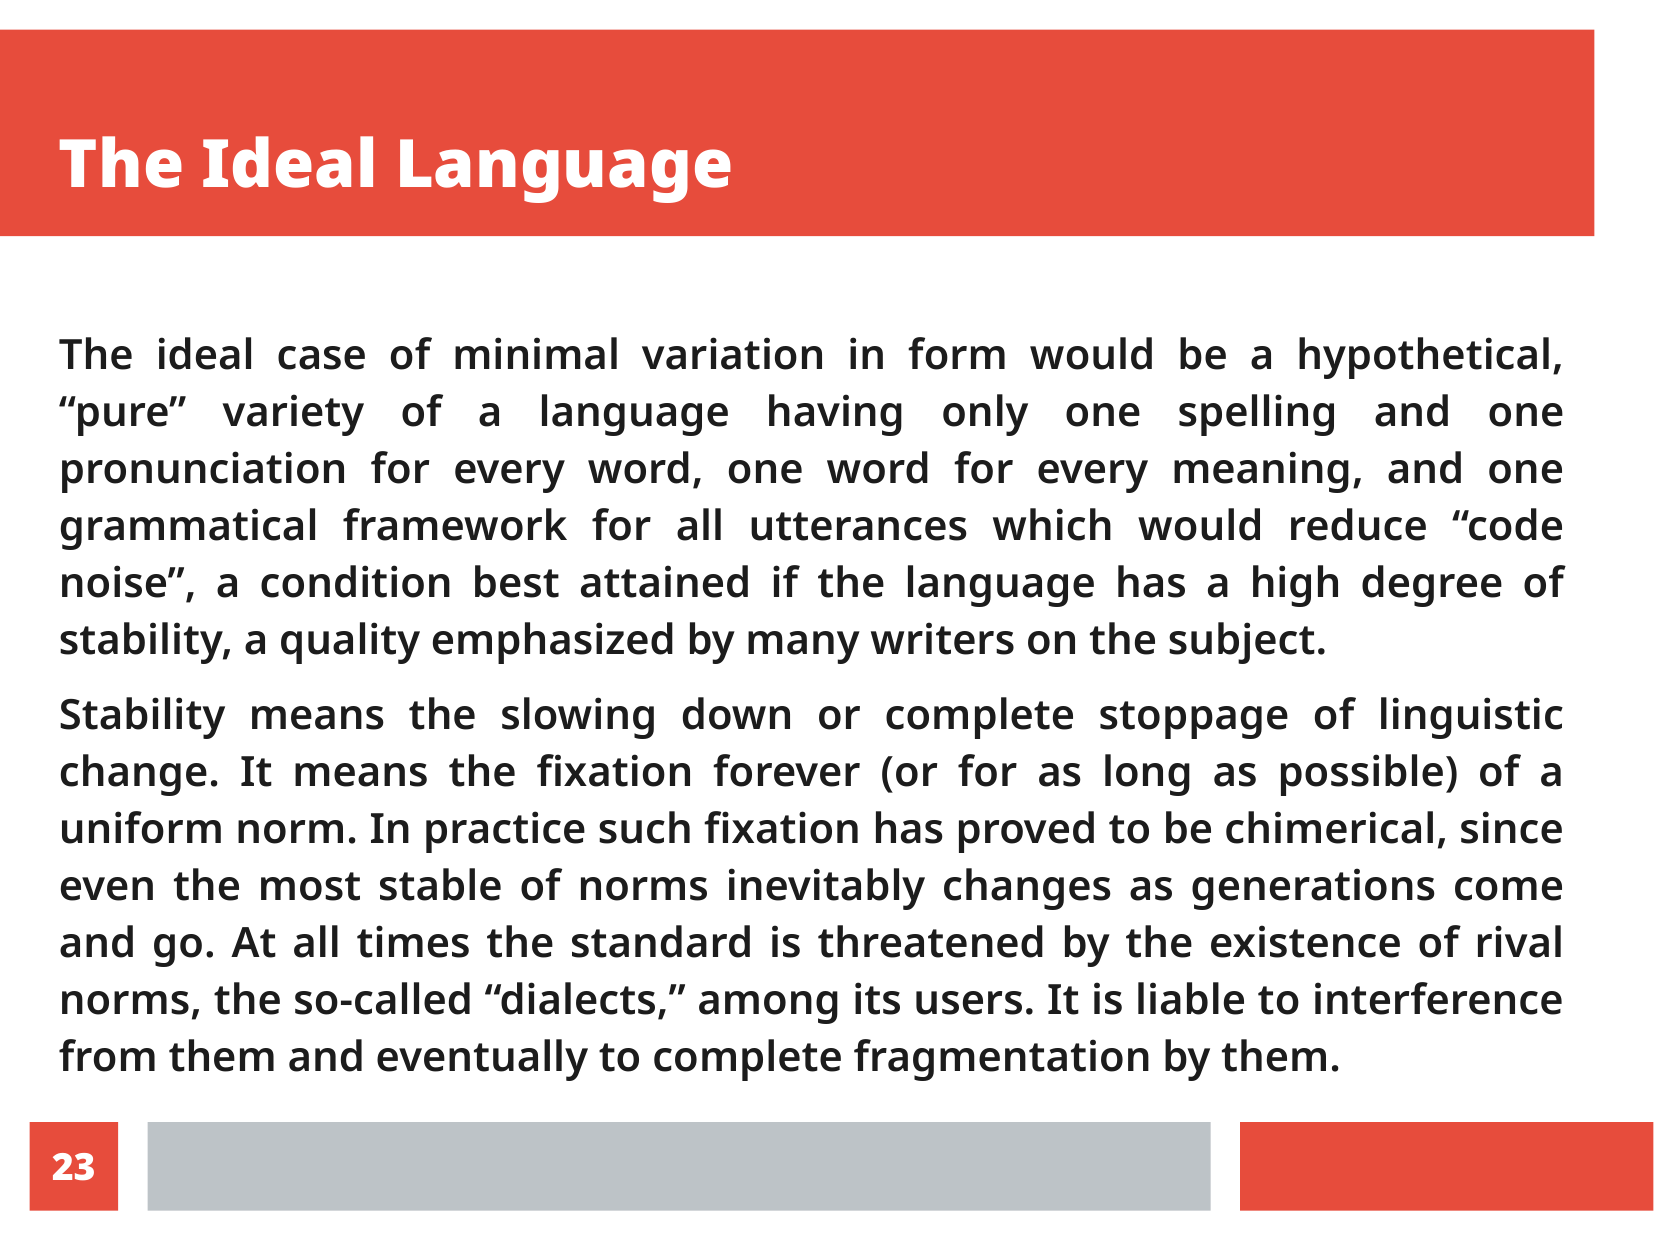

# The Ideal Language
The ideal case of minimal variation in form would be a hypothetical, “pure” variety of a language having only one spelling and one pronunciation for every word, one word for every meaning, and one grammatical framework for all utterances which would reduce “code noise”, a condition best attained if the language has a high degree of stability, a quality emphasized by many writers on the subject.
Stability means the slowing down or complete stoppage of linguistic change. It means the fixation forever (or for as long as possible) of a uniform norm. In practice such fixation has proved to be chimerical, since even the most stable of norms inevitably changes as generations come and go. At all times the standard is threatened by the existence of rival norms, the so-called “dialects,” among its users. It is liable to interference from them and eventually to complete fragmentation by them.
23